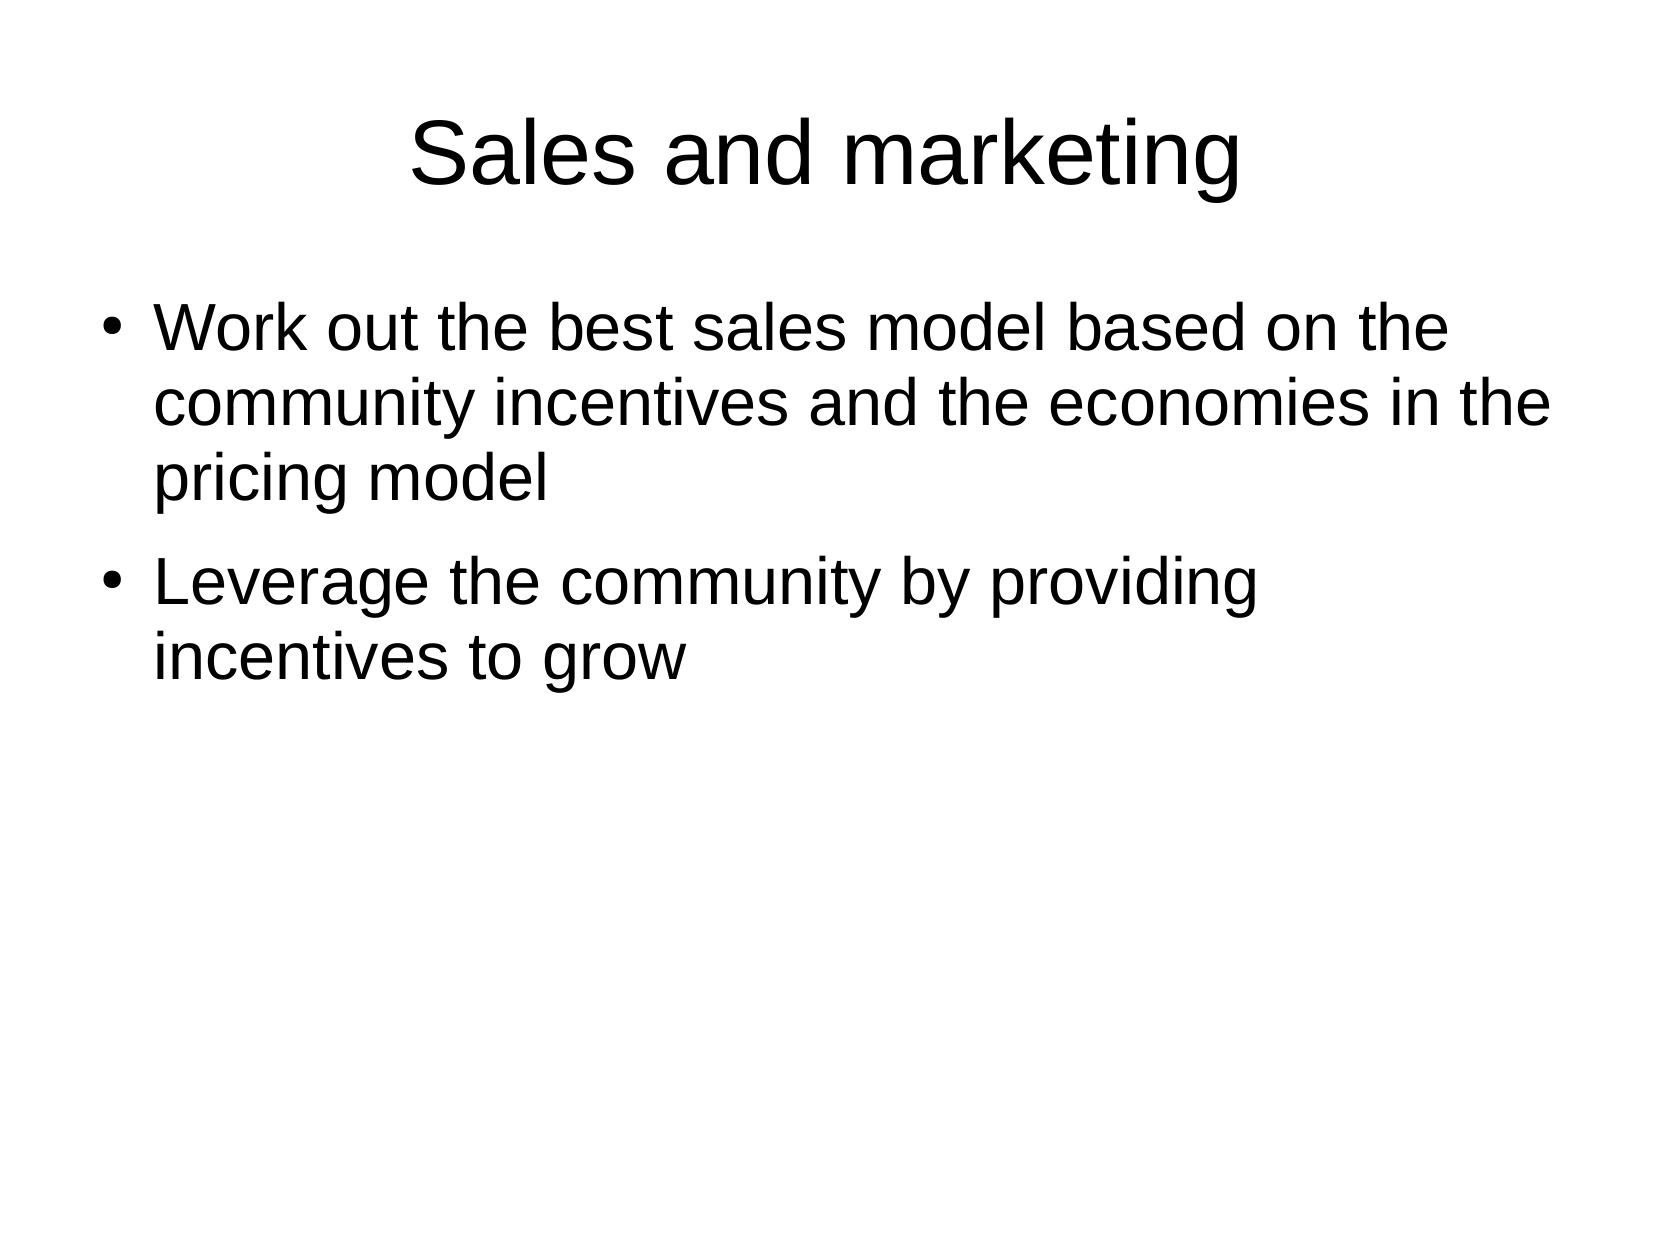

# Sales and marketing
Work out the best sales model based on the community incentives and the economies in the pricing model
Leverage the community by providing incentives to grow